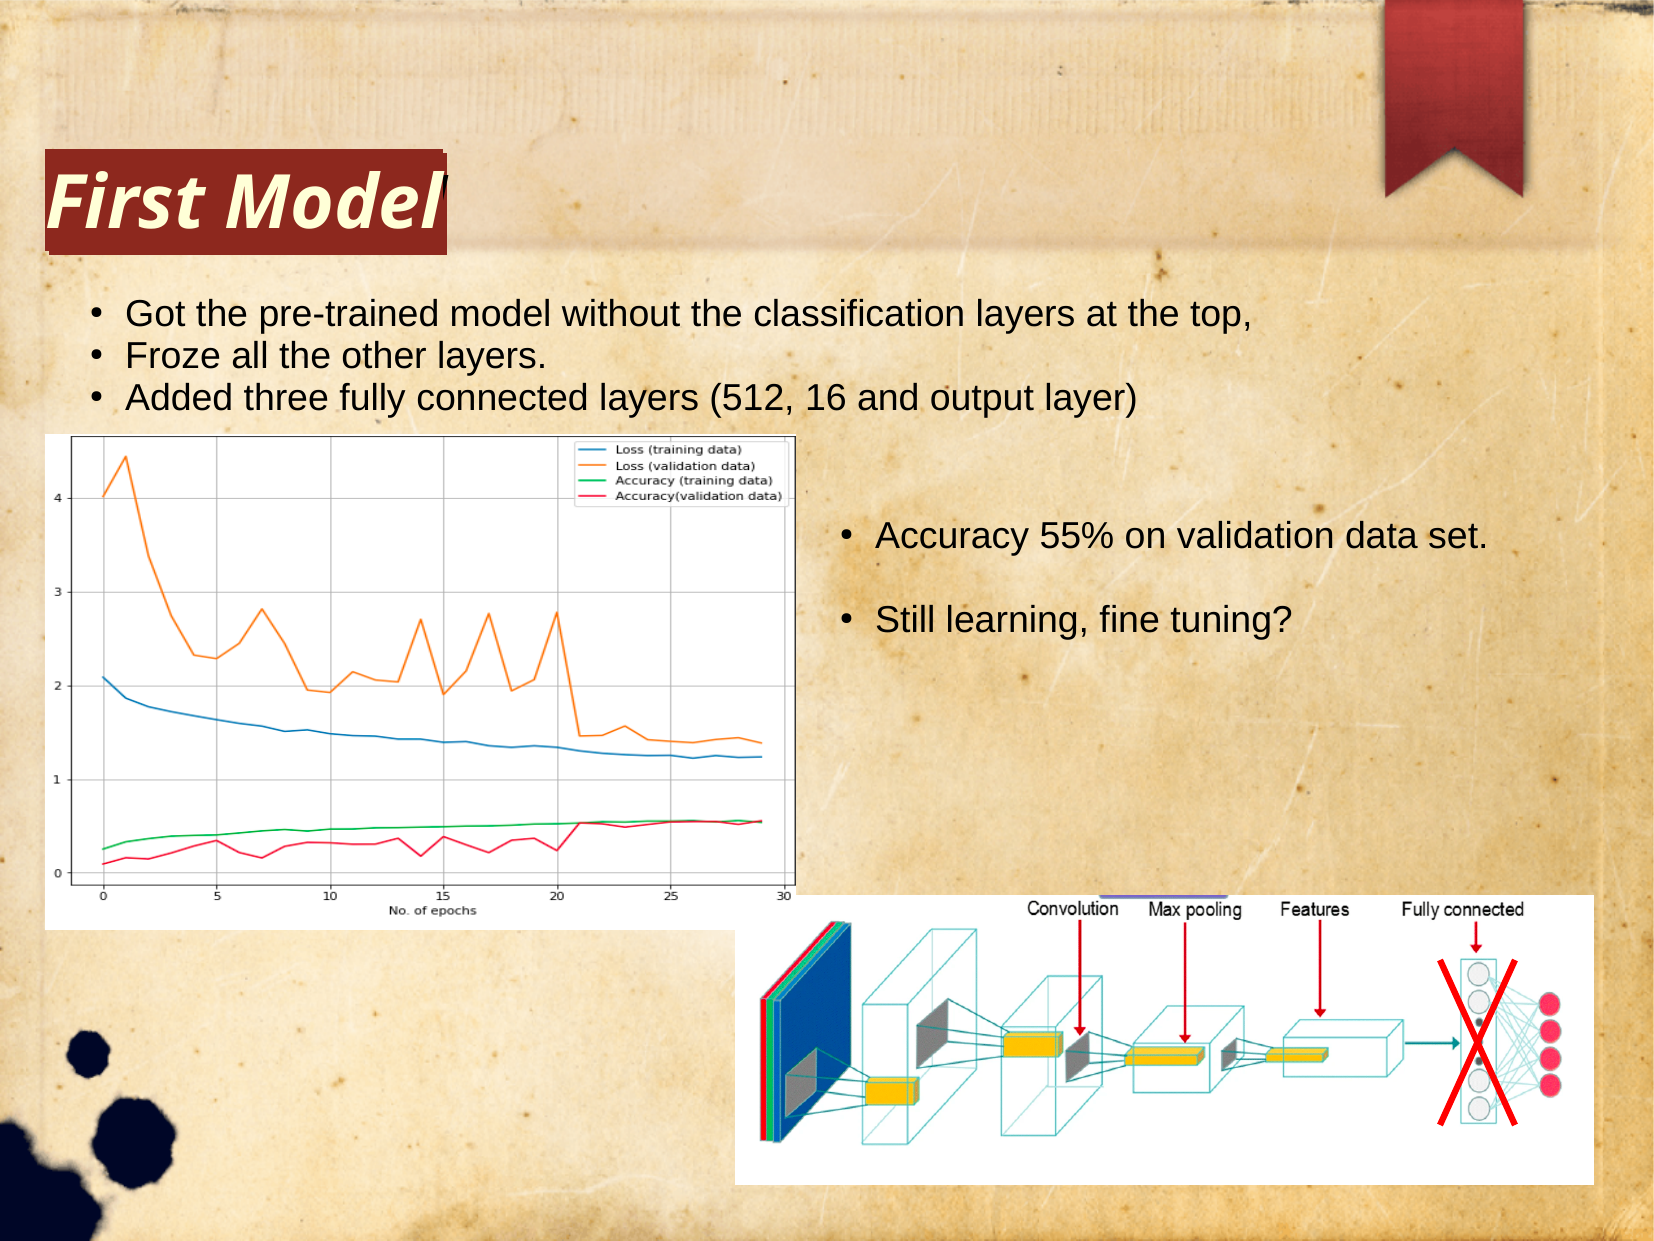

First Model
Got the pre-trained model without the classification layers at the top,
Froze all the other layers.
Added three fully connected layers (512, 16 and output layer)
Accuracy 55% on validation data set.
Still learning, fine tuning?